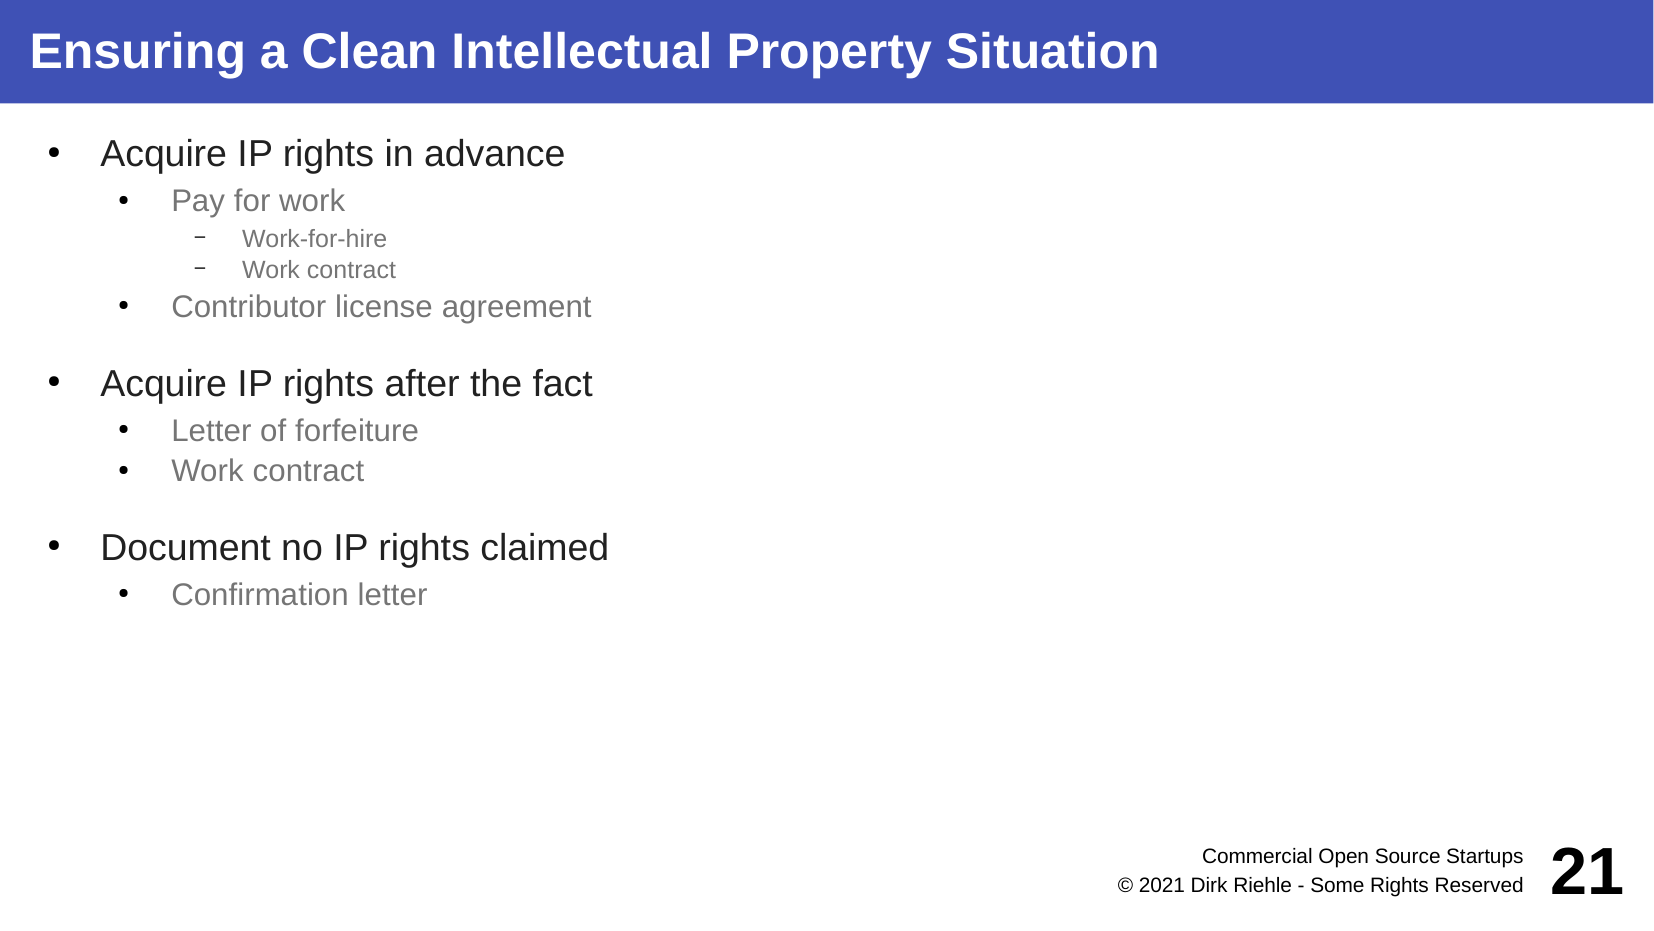

# Ensuring a Clean Intellectual Property Situation
Acquire IP rights in advance
Pay for work
Work-for-hire
Work contract
Contributor license agreement
Acquire IP rights after the fact
Letter of forfeiture
Work contract
Document no IP rights claimed
Confirmation letter
Commercial Open Source Startups
21
© 2021 Dirk Riehle - Some Rights Reserved